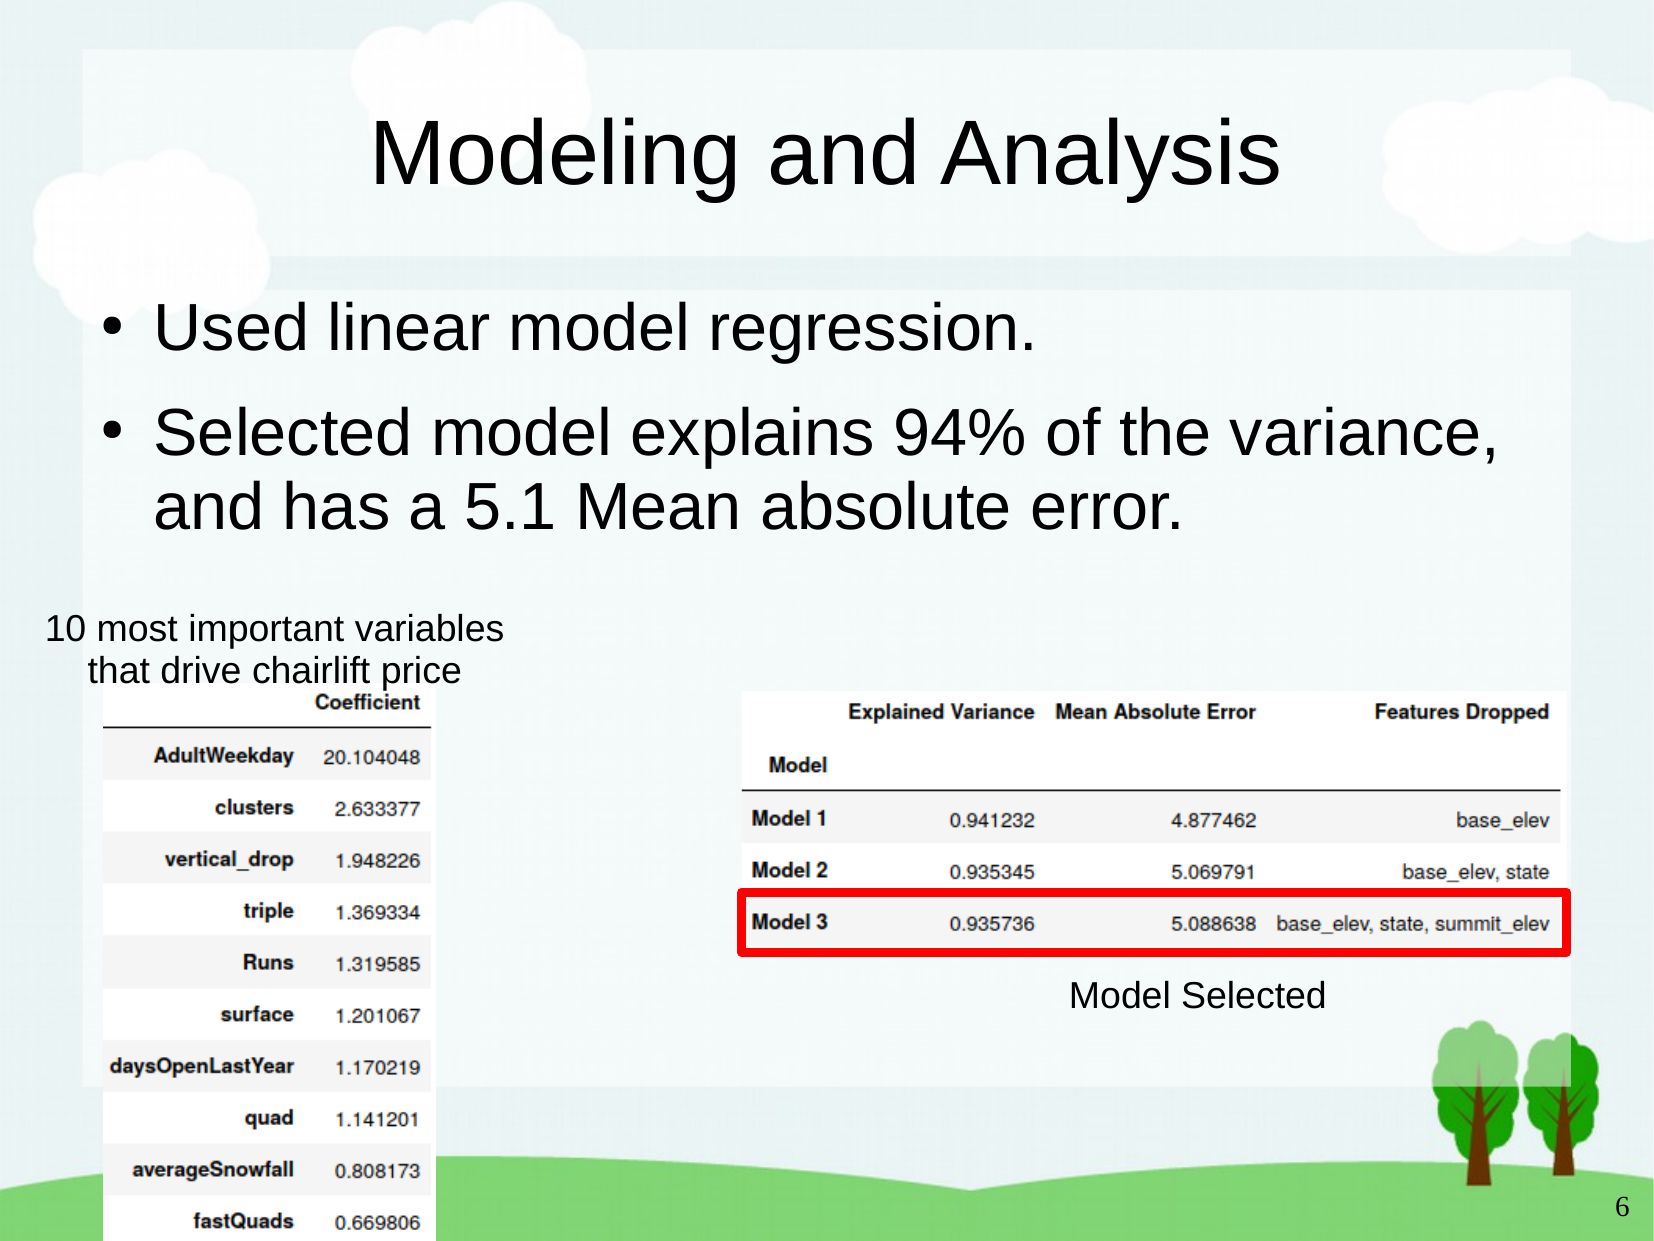

# Modeling and Analysis
Used linear model regression.
Selected model explains 94% of the variance, and has a 5.1 Mean absolute error.
10 most important variables that drive chairlift price
Model Selected
6